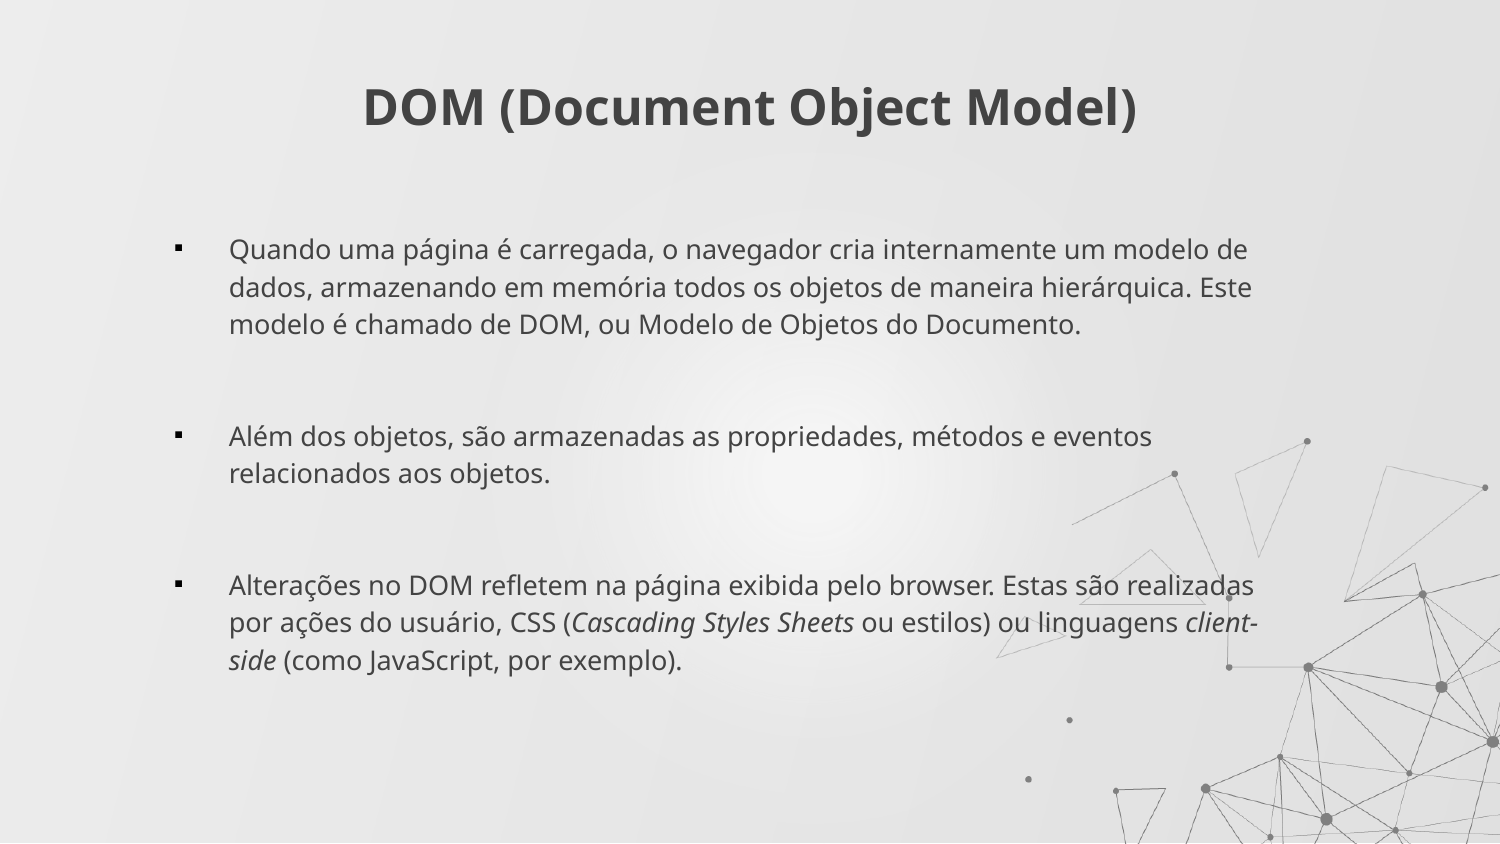

DOM (Document Object Model)
# Quando uma página é carregada, o navegador cria internamente um modelo de dados, armazenando em memória todos os objetos de maneira hierárquica. Este modelo é chamado de DOM, ou Modelo de Objetos do Documento.
Além dos objetos, são armazenadas as propriedades, métodos e eventos relacionados aos objetos.
Alterações no DOM refletem na página exibida pelo browser. Estas são realizadas por ações do usuário, CSS (Cascading Styles Sheets ou estilos) ou linguagens client-side (como JavaScript, por exemplo).